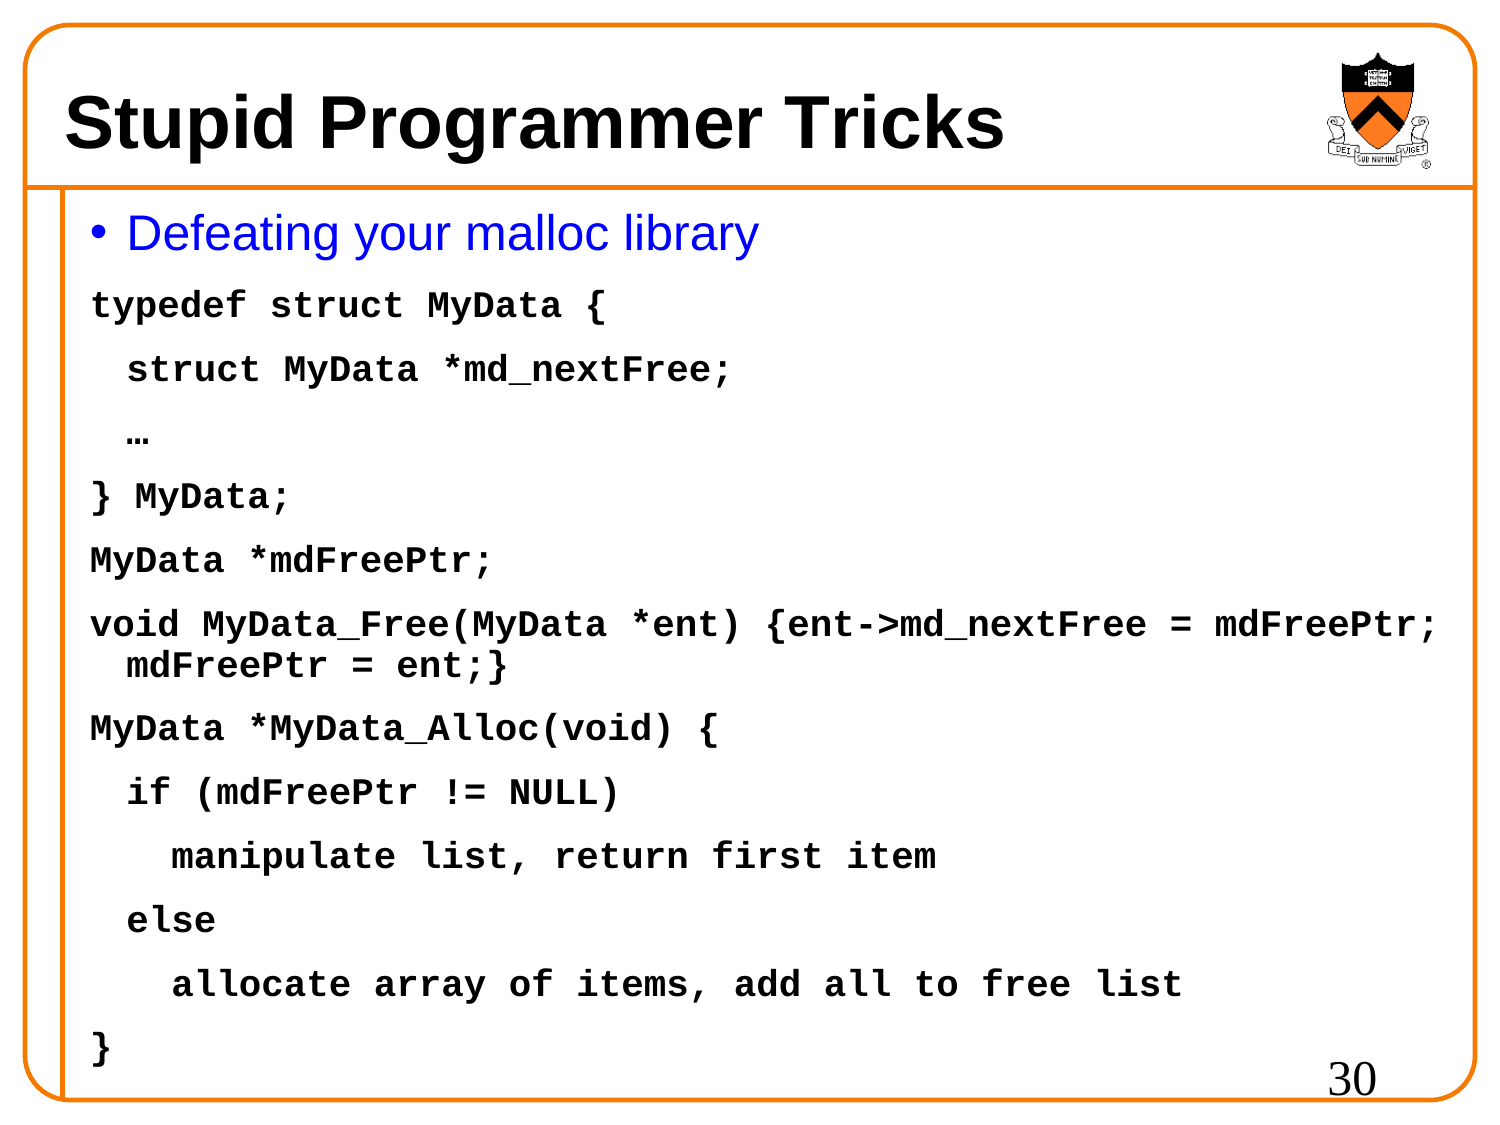

# Stupid Programmer Tricks
Defeating your malloc library
typedef struct MyData {
	struct MyData *md_nextFree;
	…
} MyData;
MyData *mdFreePtr;
void MyData_Free(MyData *ent) {ent->md_nextFree = mdFreePtr; mdFreePtr = ent;}
MyData *MyData_Alloc(void) {
	if (mdFreePtr != NULL)
	 manipulate list, return first item
	else
	 allocate array of items, add all to free list
}
30